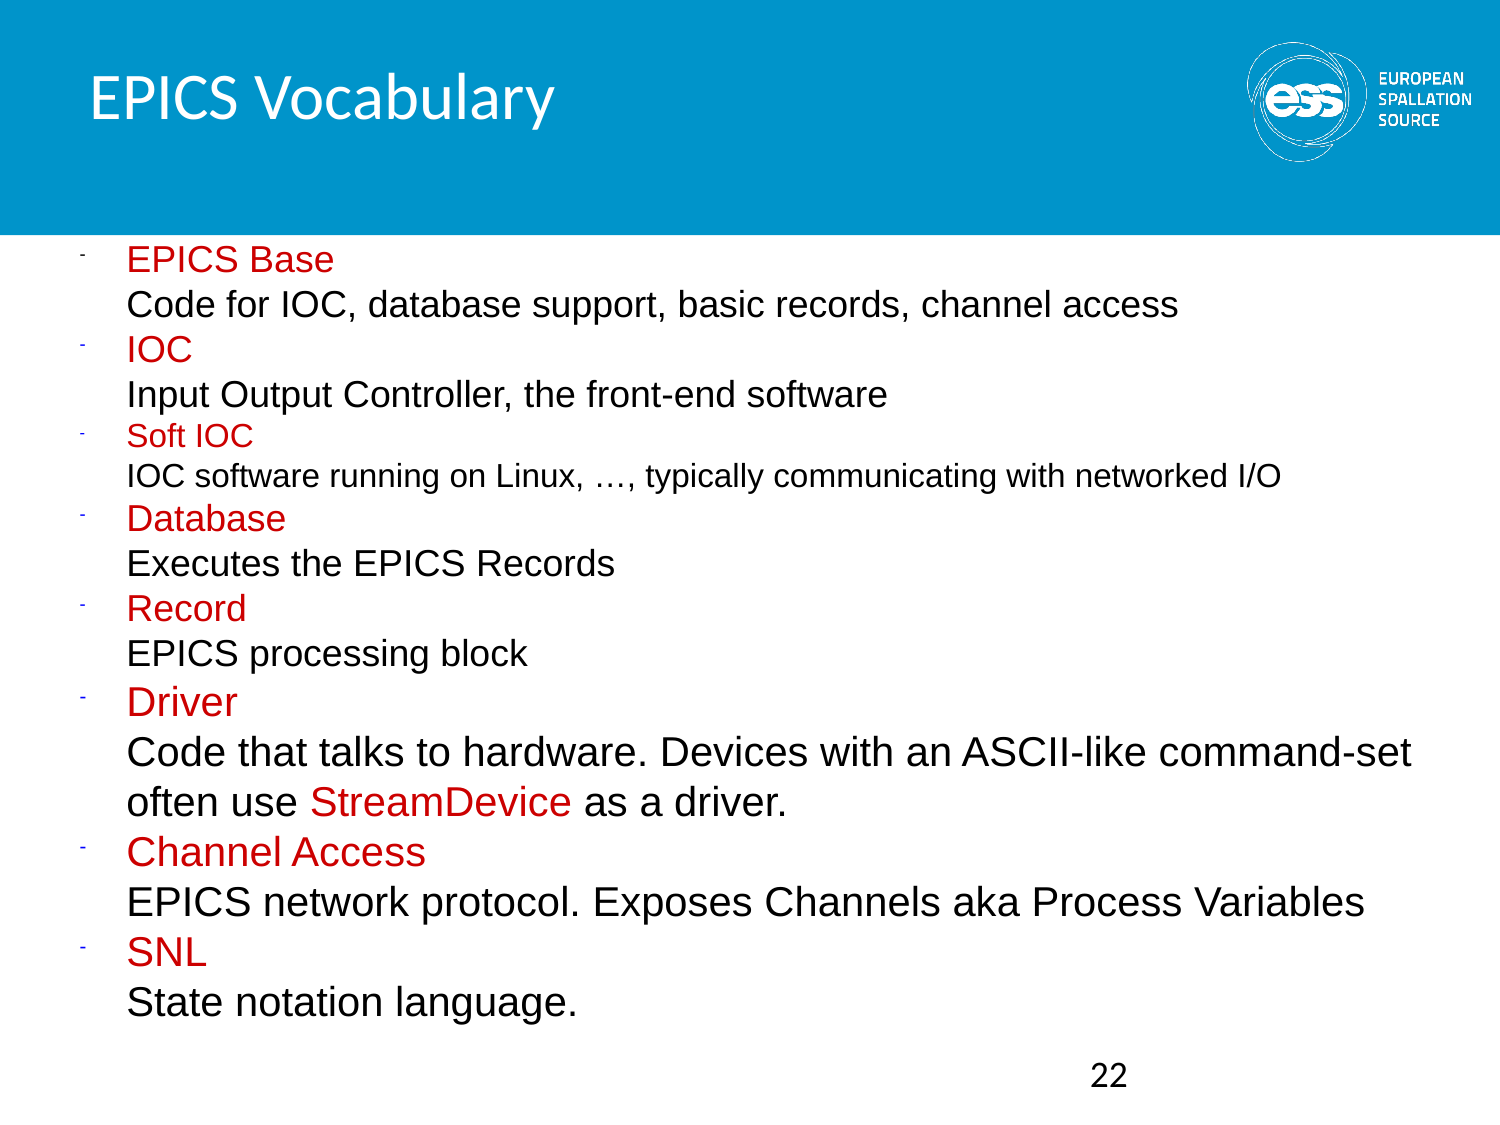

# EPICS Vocabulary
EPICS Base
Code for IOC, database support, basic records, channel access
IOC
Input Output Controller, the front-end software
Soft IOC
IOC software running on Linux, …, typically communicating with networked I/O
Database
Executes the EPICS Records
Record
EPICS processing block
Driver
Code that talks to hardware. Devices with an ASCII-like command-set
often use StreamDevice as a driver.
Channel Access
EPICS network protocol. Exposes Channels aka Process Variables
SNL
State notation language.